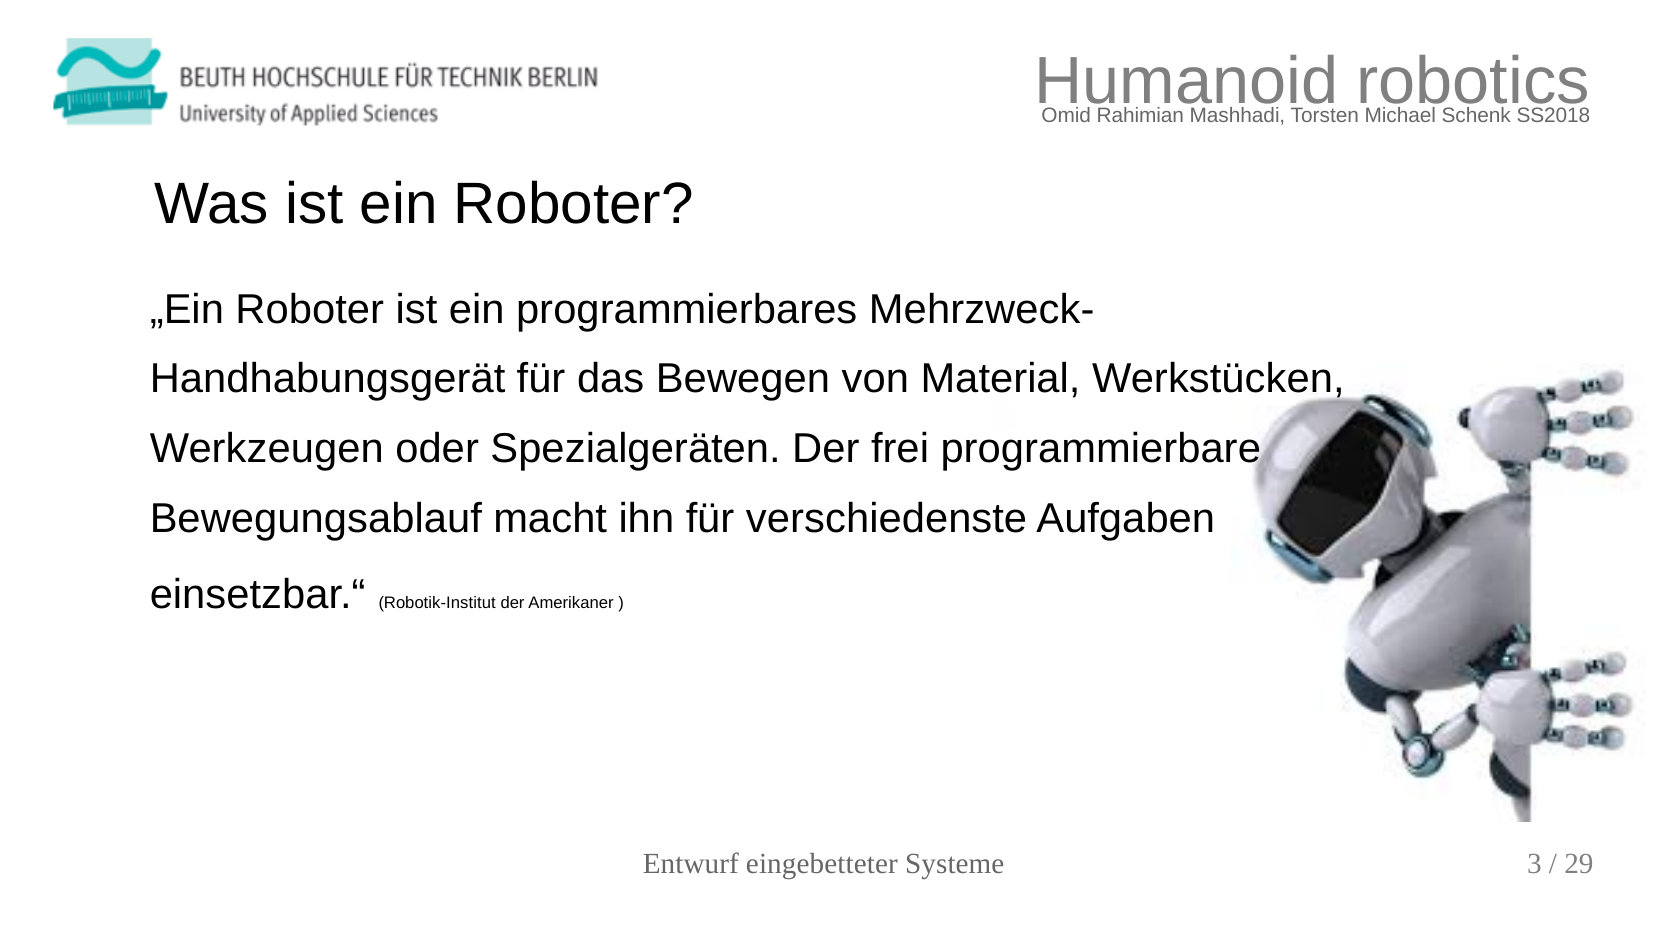

#
Humanoid robotics
Omid Rahimian Mashhadi, Torsten Michael Schenk SS2018
Was ist ein Roboter?
„Ein Roboter ist ein programmierbares Mehrzweck-Handhabungsgerät für das Bewegen von Material, Werkstücken, Werkzeugen oder Spezialgeräten. Der frei programmierbare Bewegungsablauf macht ihn für verschiedenste Aufgaben einsetzbar.“ (Robotik-Institut der Amerikaner )
 / 29
Entwurf eingebetteter Systeme
3